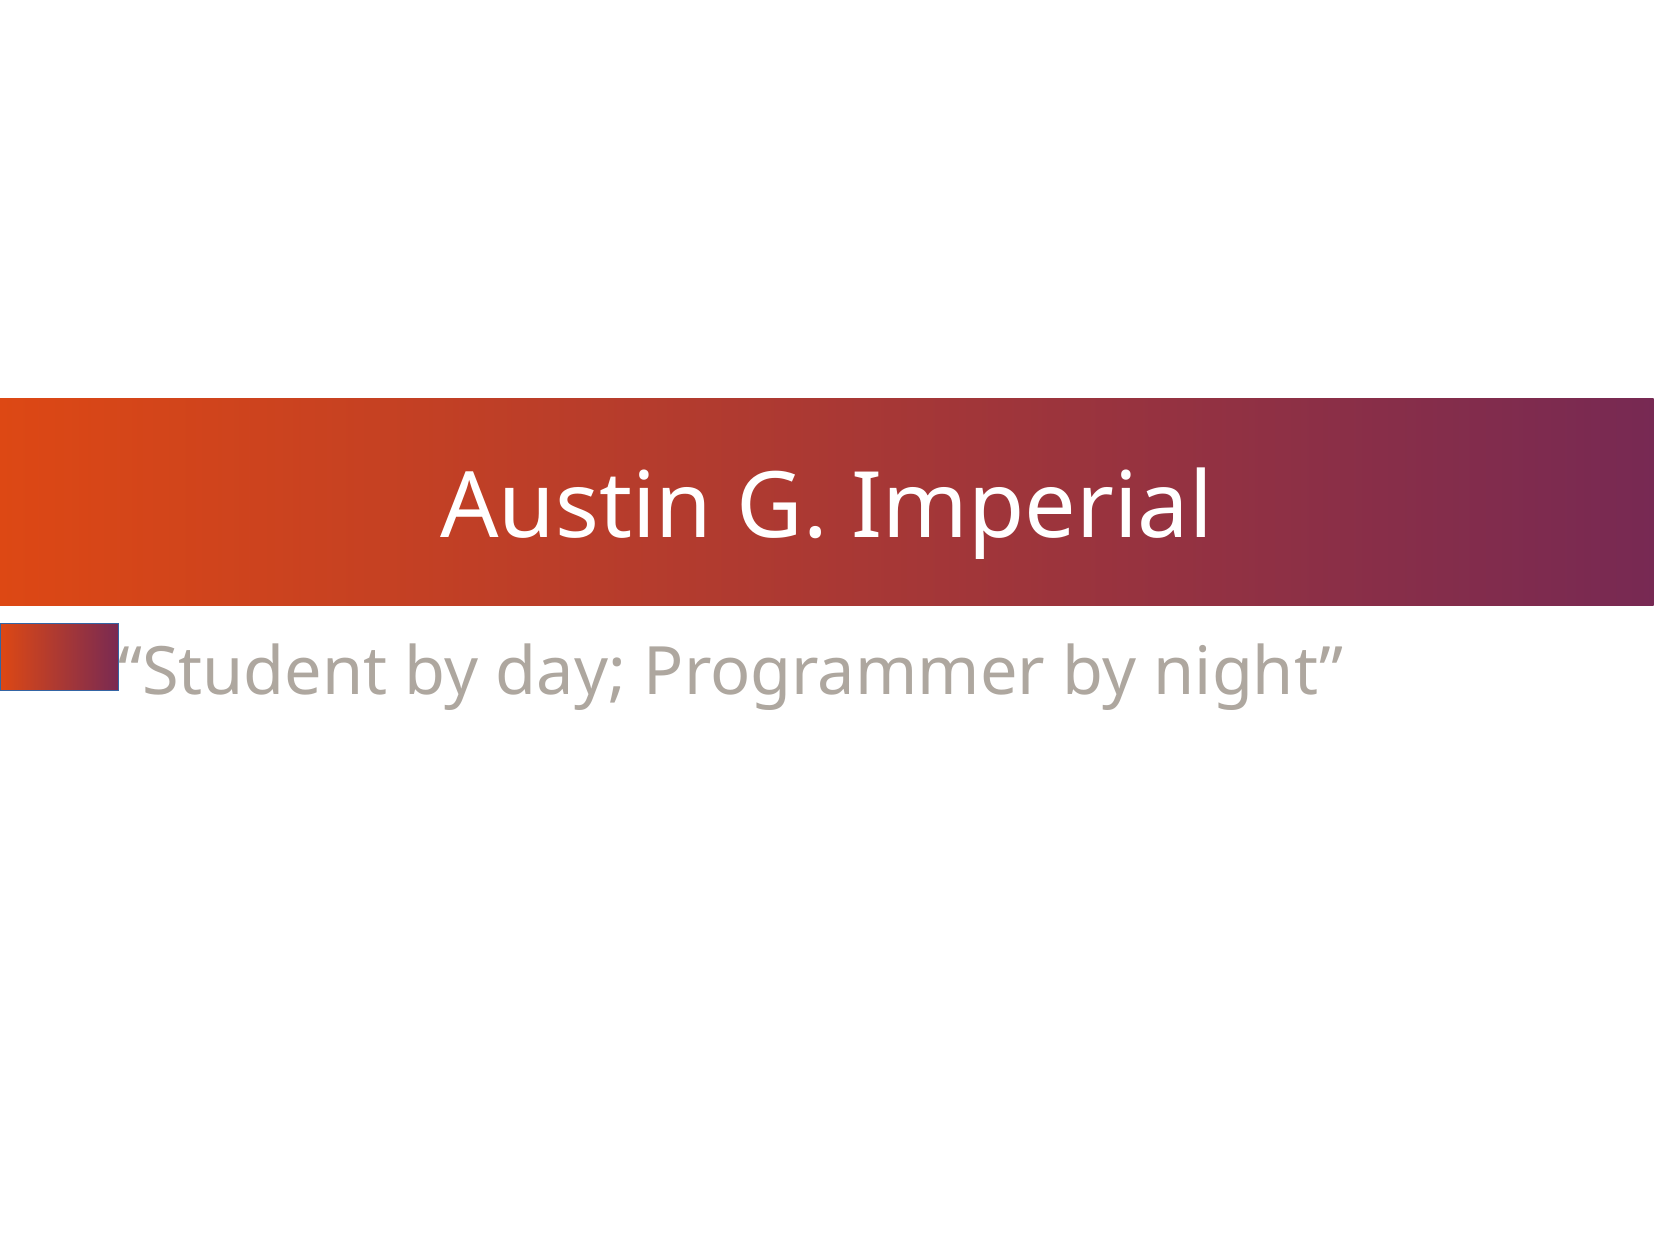

# Austin G. Imperial
“Student by day; Programmer by night”